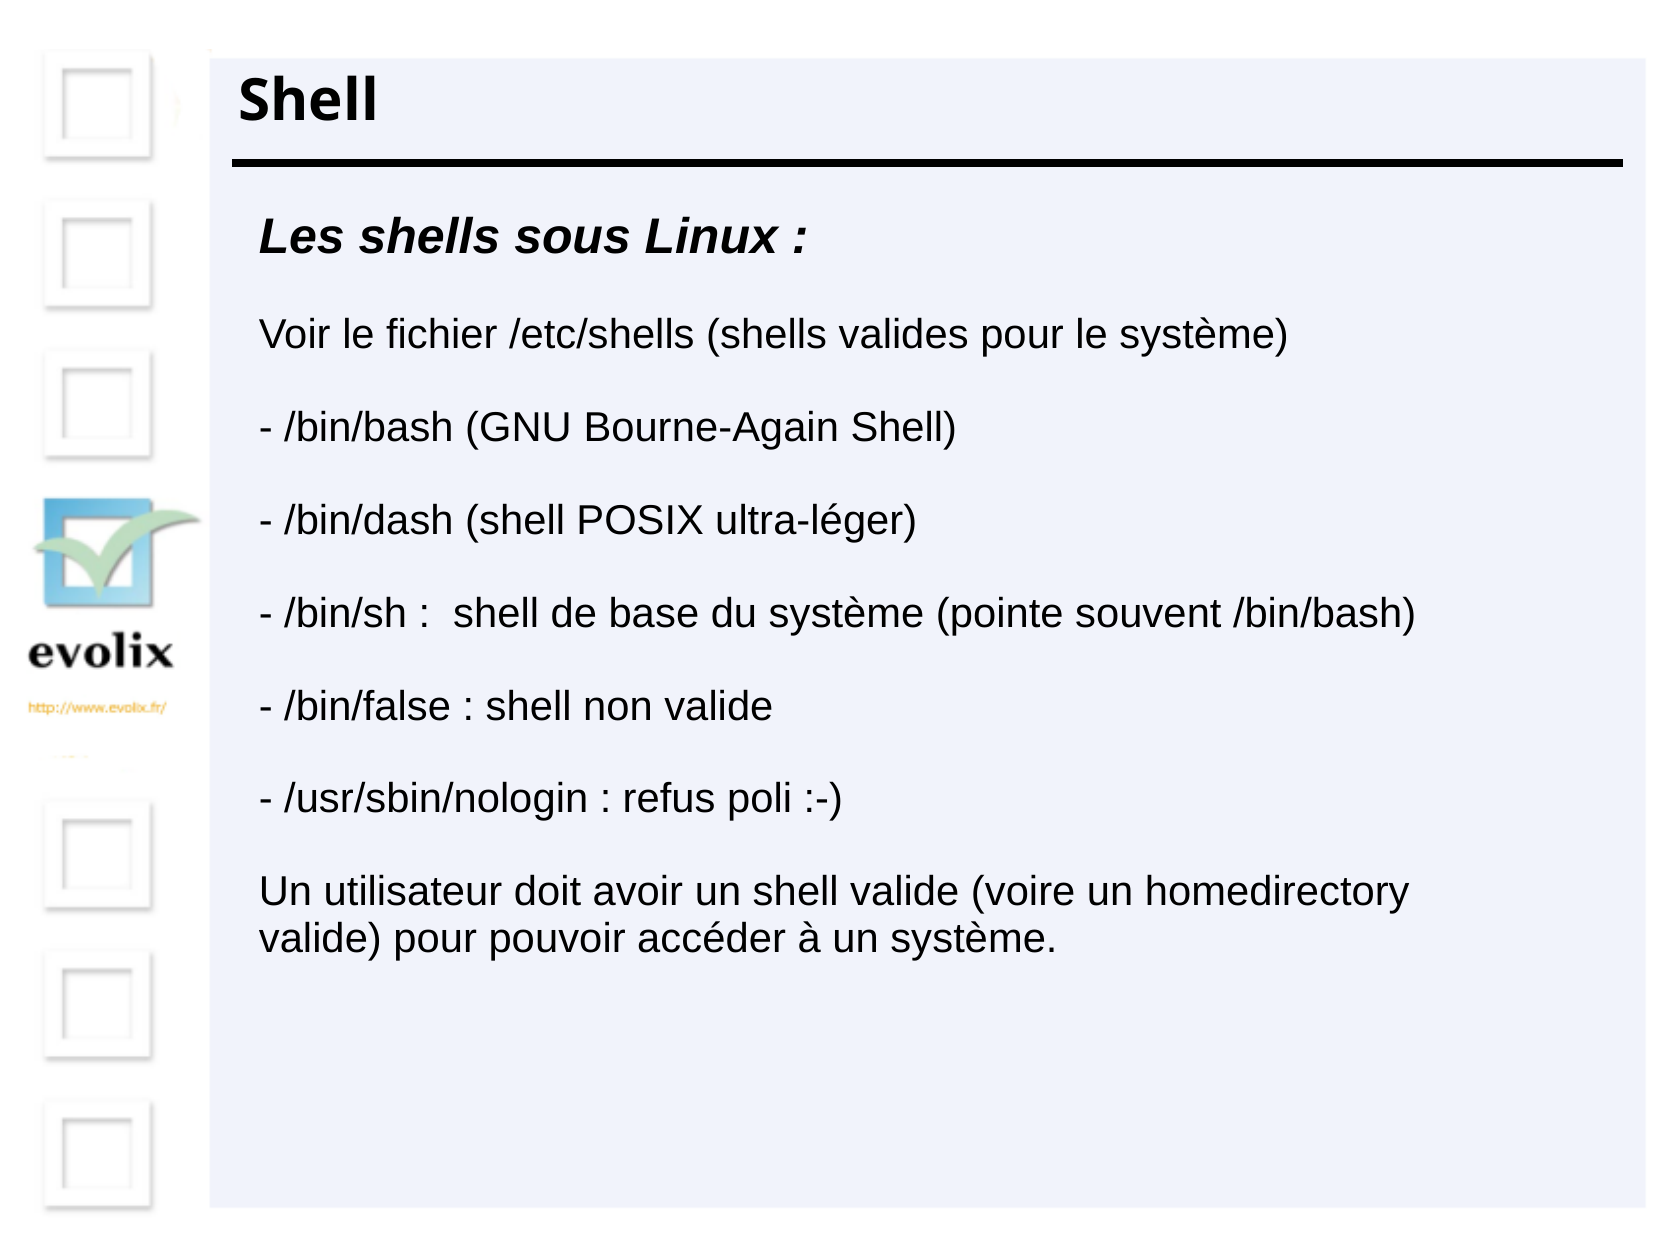

# Shell
Les shells sous Linux :
Voir le fichier /etc/shells (shells valides pour le système)
- /bin/bash (GNU Bourne-Again Shell)
- /bin/dash (shell POSIX ultra-léger)
- /bin/sh : shell de base du système (pointe souvent /bin/bash)
- /bin/false : shell non valide
- /usr/sbin/nologin : refus poli :-)
Un utilisateur doit avoir un shell valide (voire un homedirectory valide) pour pouvoir accéder à un système.